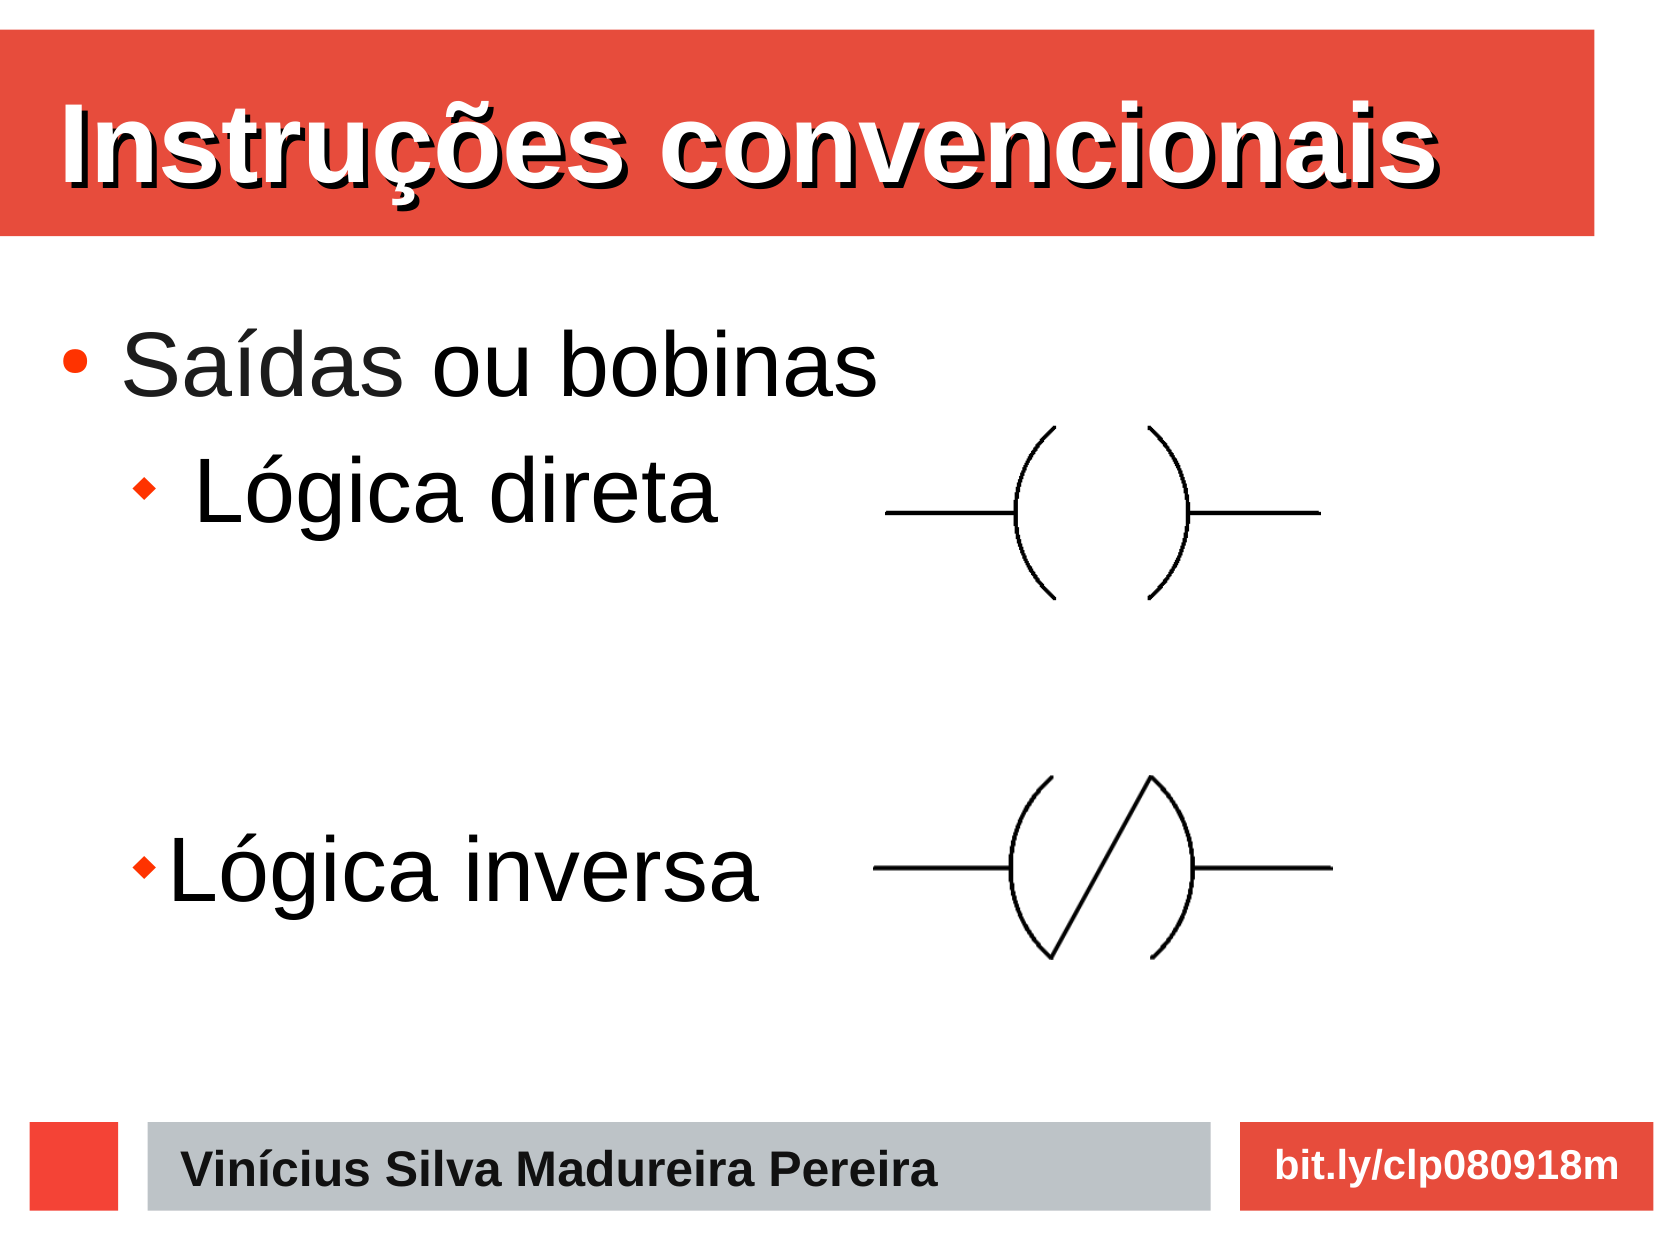

# Instruções convencionais
 Saídas ou bobinas
 Lógica direta
Lógica inversa
Vinícius Silva Madureira Pereira
bit.ly/clp080918m